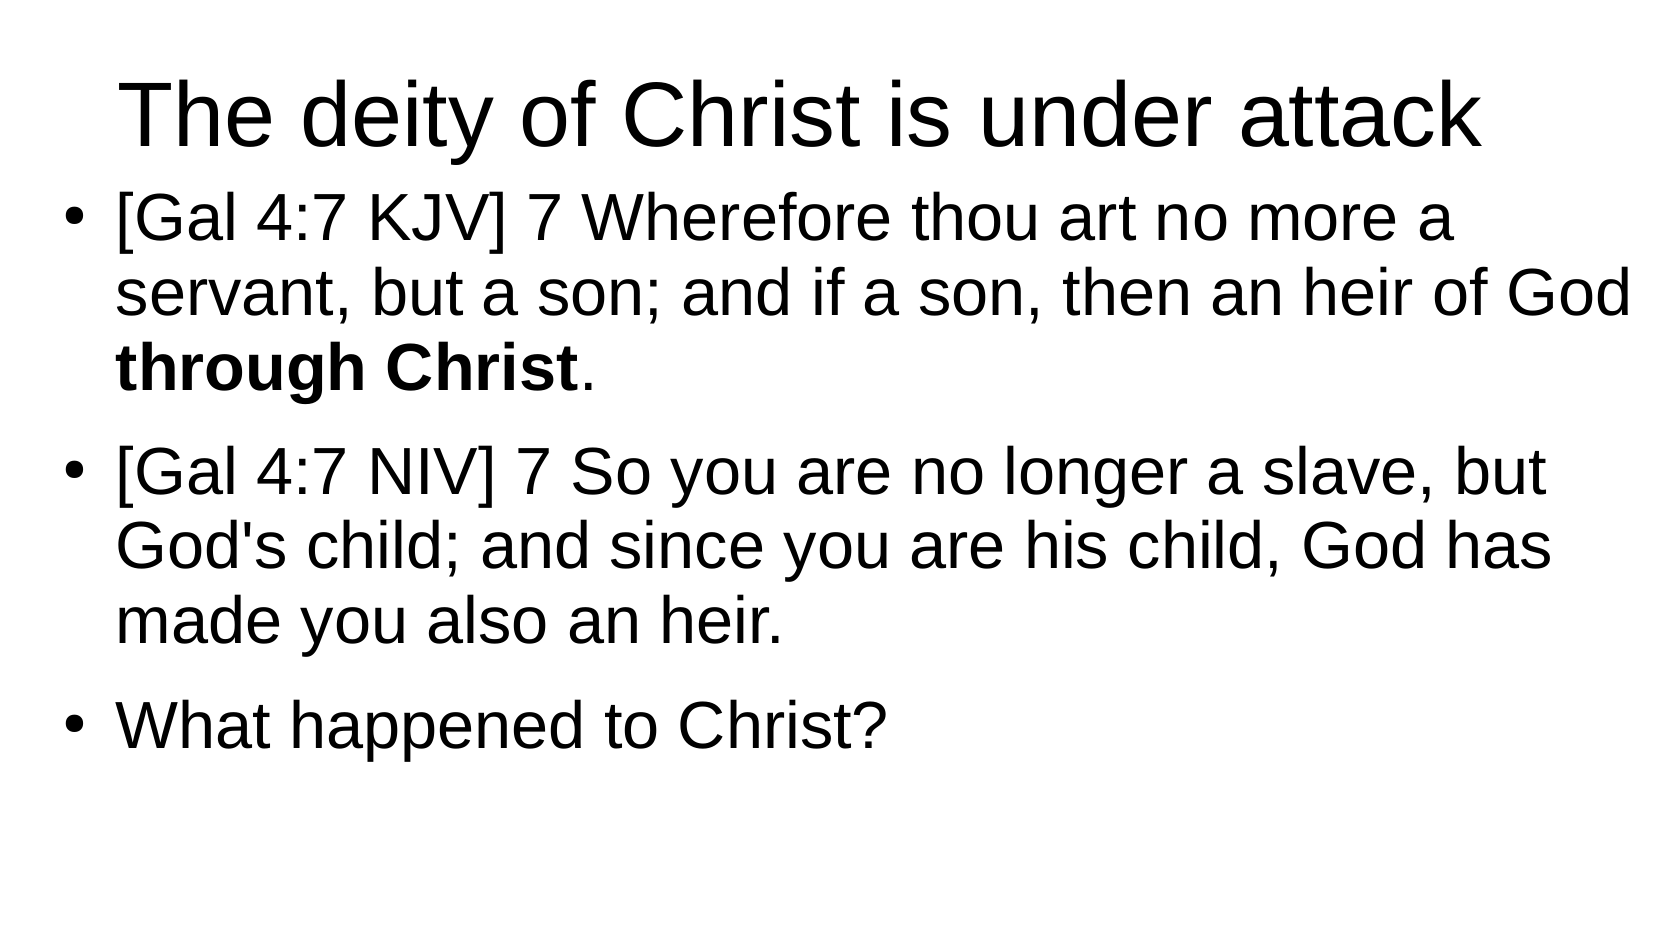

# The deity of Christ is under attack
[Gal 4:7 KJV] 7 Wherefore thou art no more a servant, but a son; and if a son, then an heir of God through Christ.
[Gal 4:7 NIV] 7 So you are no longer a slave, but God's child; and since you are his child, God has made you also an heir.
What happened to Christ?